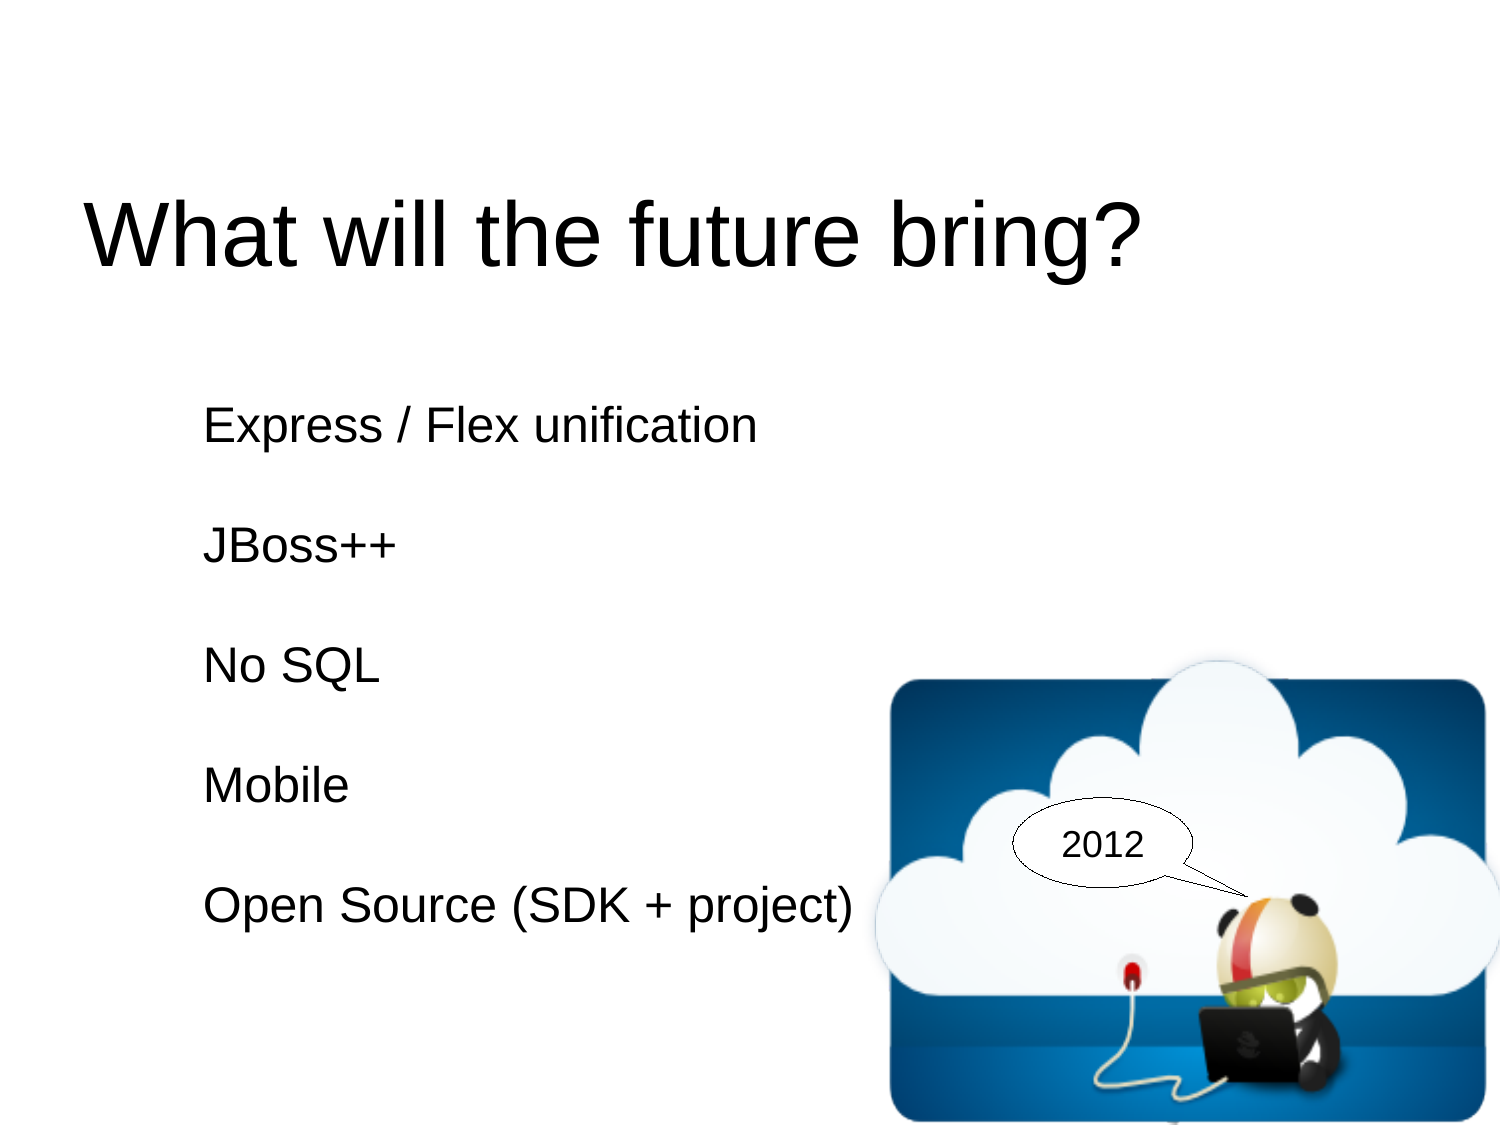

# What will the future bring?
Express / Flex unification
JBoss++
No SQL
Mobile
Open Source (SDK + project)
2012